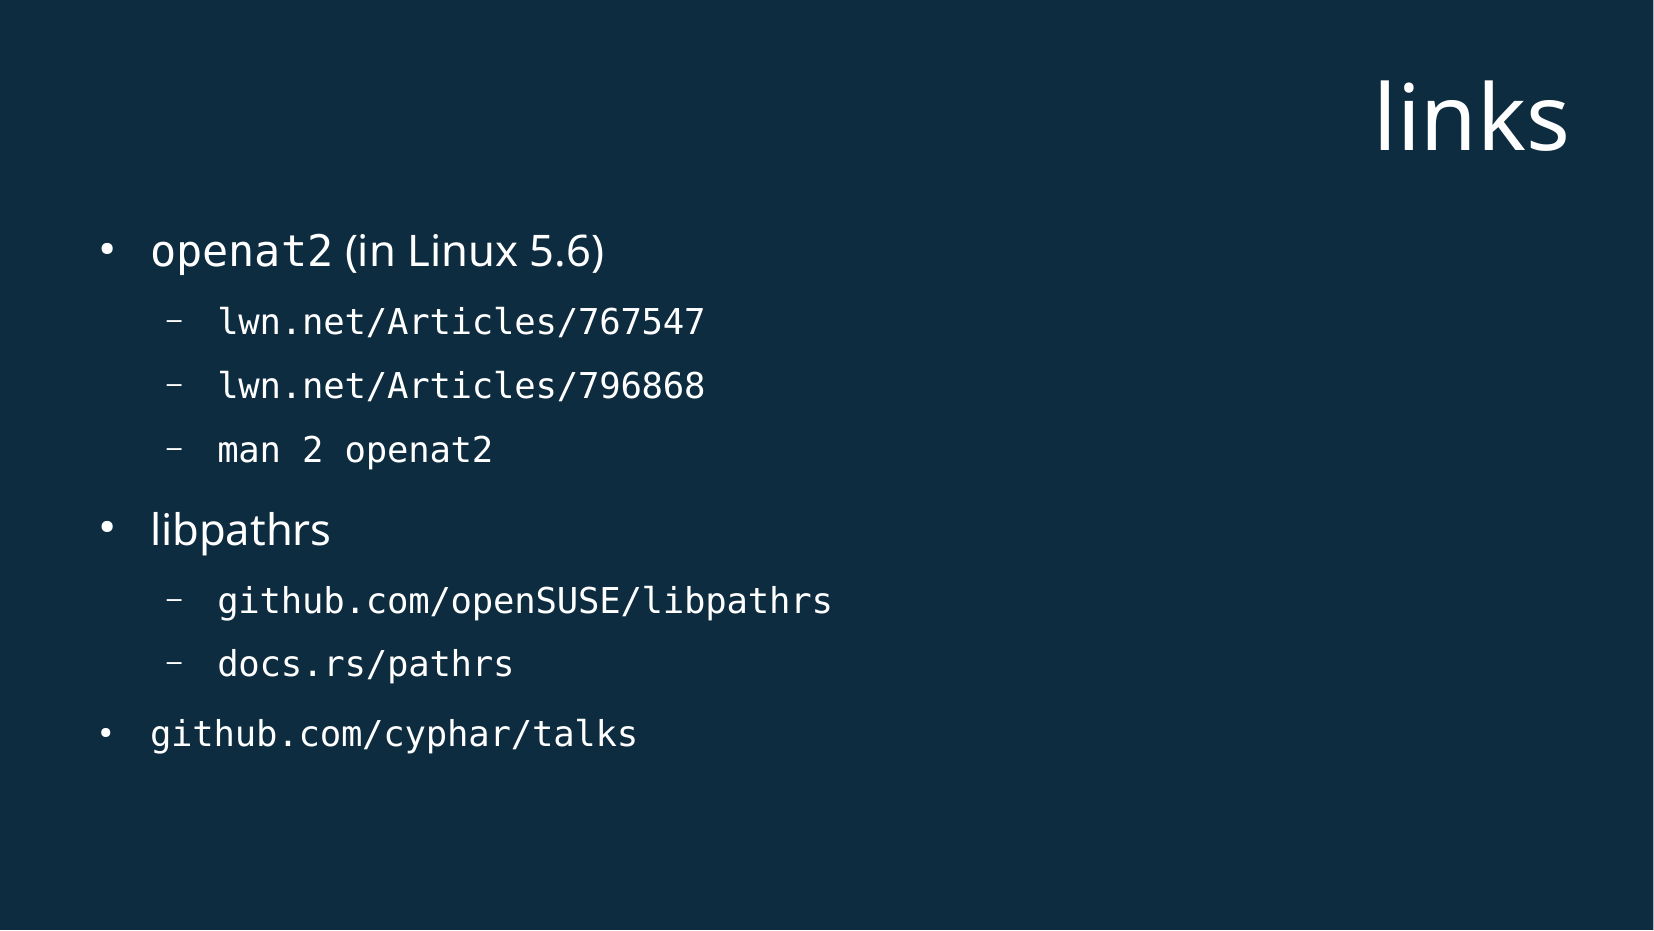

# links
openat2 (in Linux 5.6)
lwn.net/Articles/767547
lwn.net/Articles/796868
man 2 openat2
libpathrs
github.com/openSUSE/libpathrs
docs.rs/pathrs
github.com/cyphar/talks